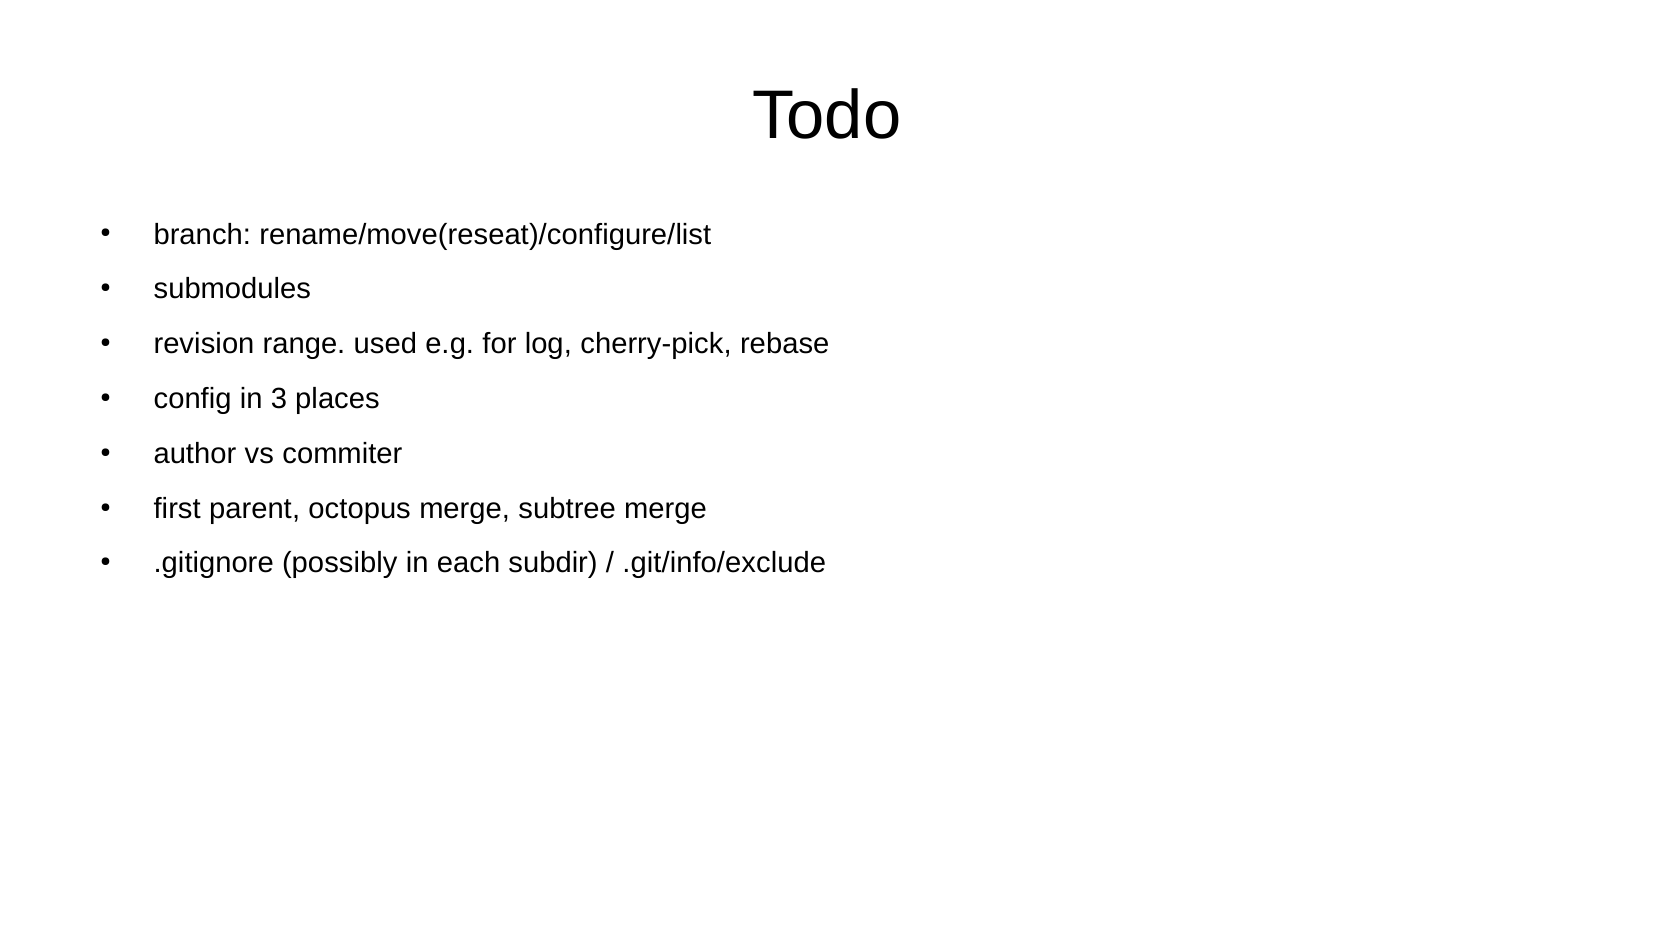

# Todo
branch: rename/move(reseat)/configure/list
submodules
revision range. used e.g. for log, cherry-pick, rebase
config in 3 places
author vs commiter
first parent, octopus merge, subtree merge
.gitignore (possibly in each subdir) / .git/info/exclude